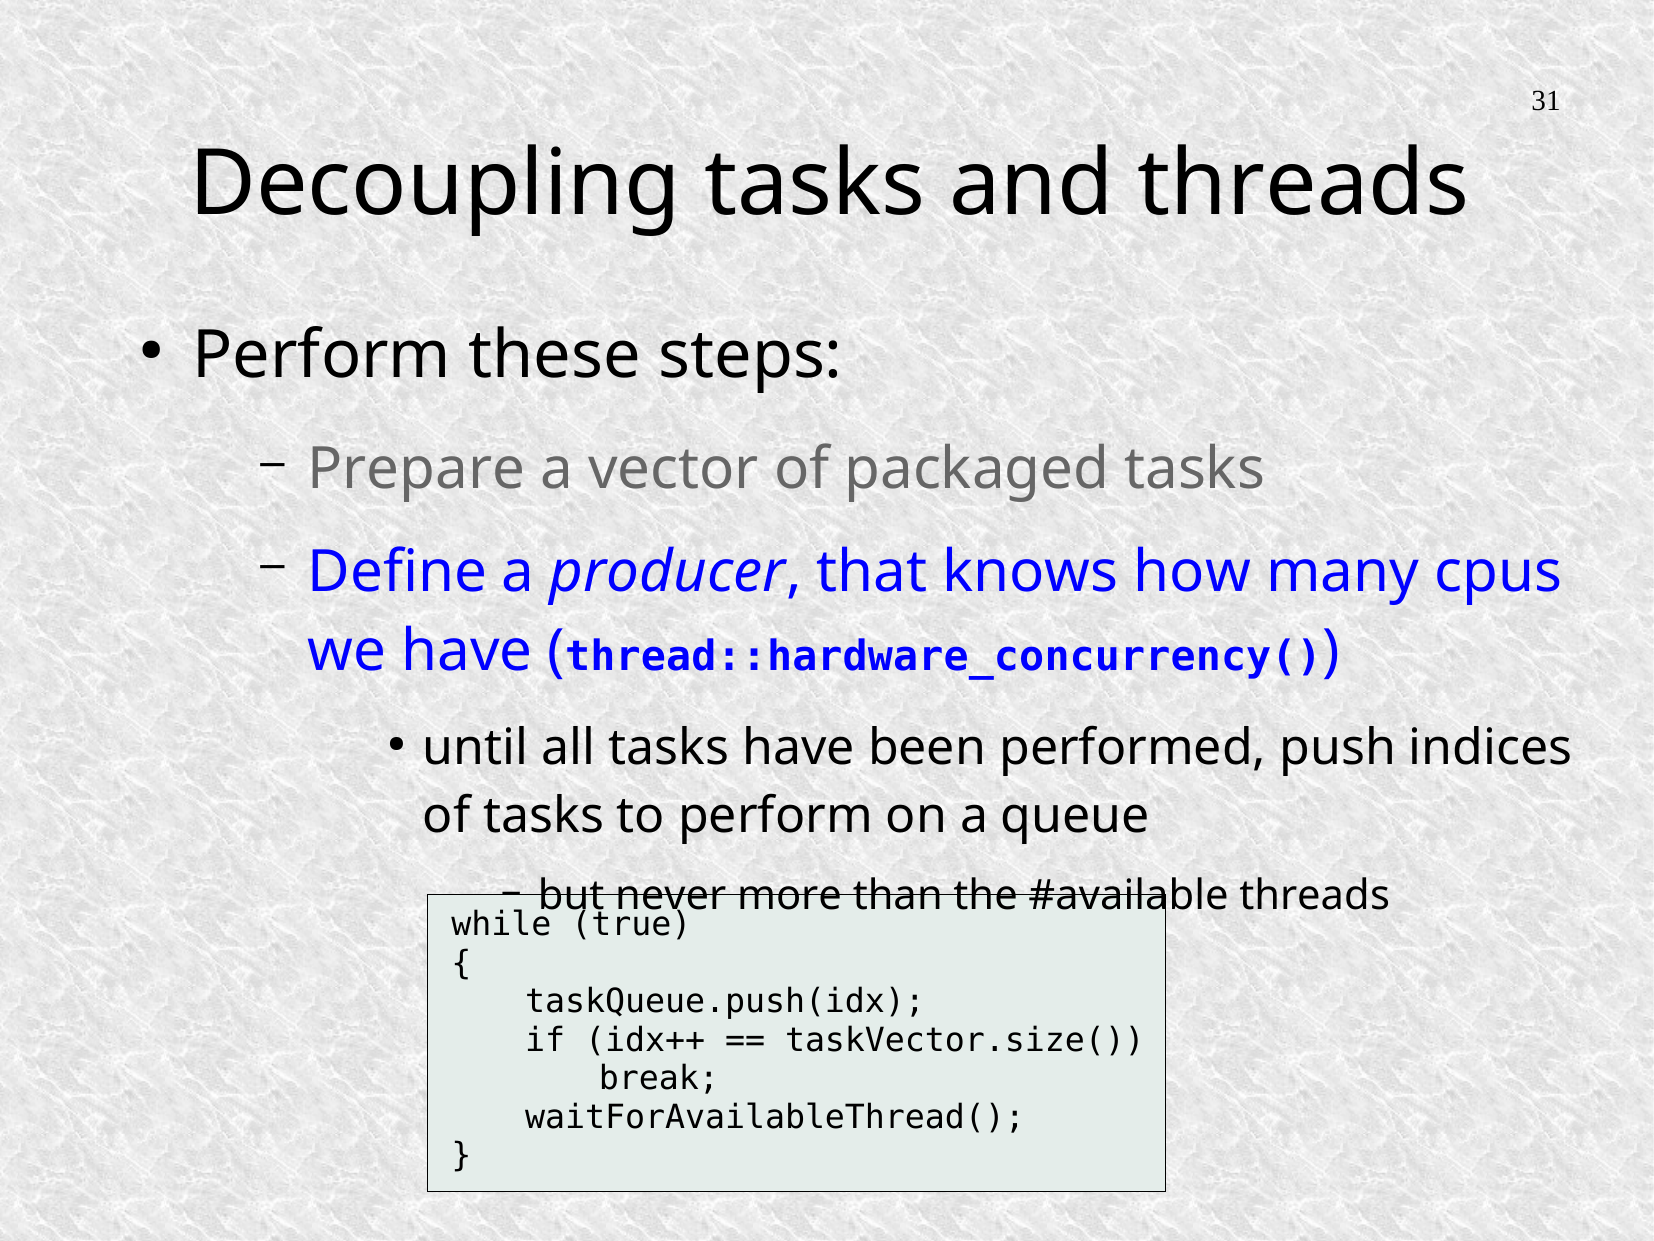

# Decoupling tasks and threads
31
Perform these steps:
Prepare a vector of packaged tasks
Define a producer, that knows how many cpus we have (thread::hardware_concurrency())
until all tasks have been performed, push indices of tasks to perform on a queue
but never more than the #available threads
while (true)
{
	taskQueue.push(idx);
	if (idx++ == taskVector.size())
		break;
	waitForAvailableThread();
}